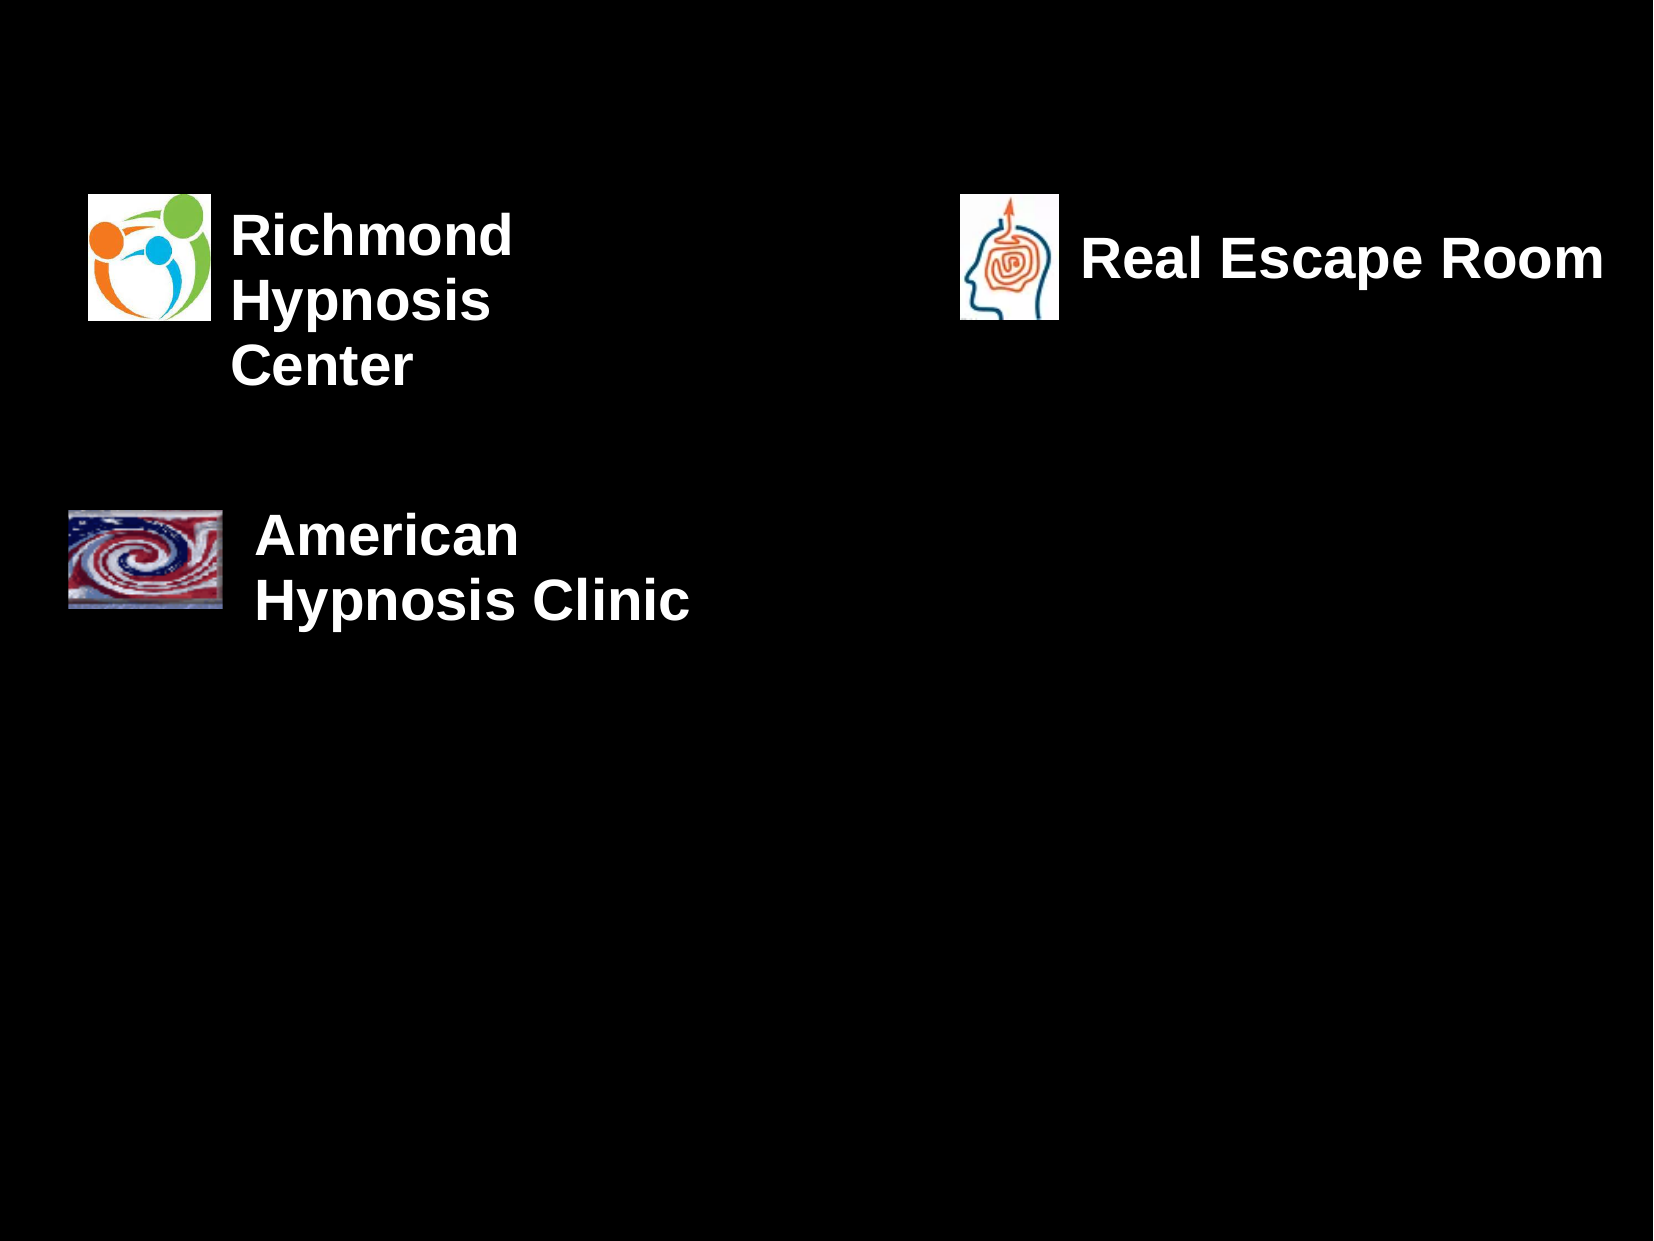

Richmond
Hypnosis Center
Real Escape Room
American
Hypnosis Clinic